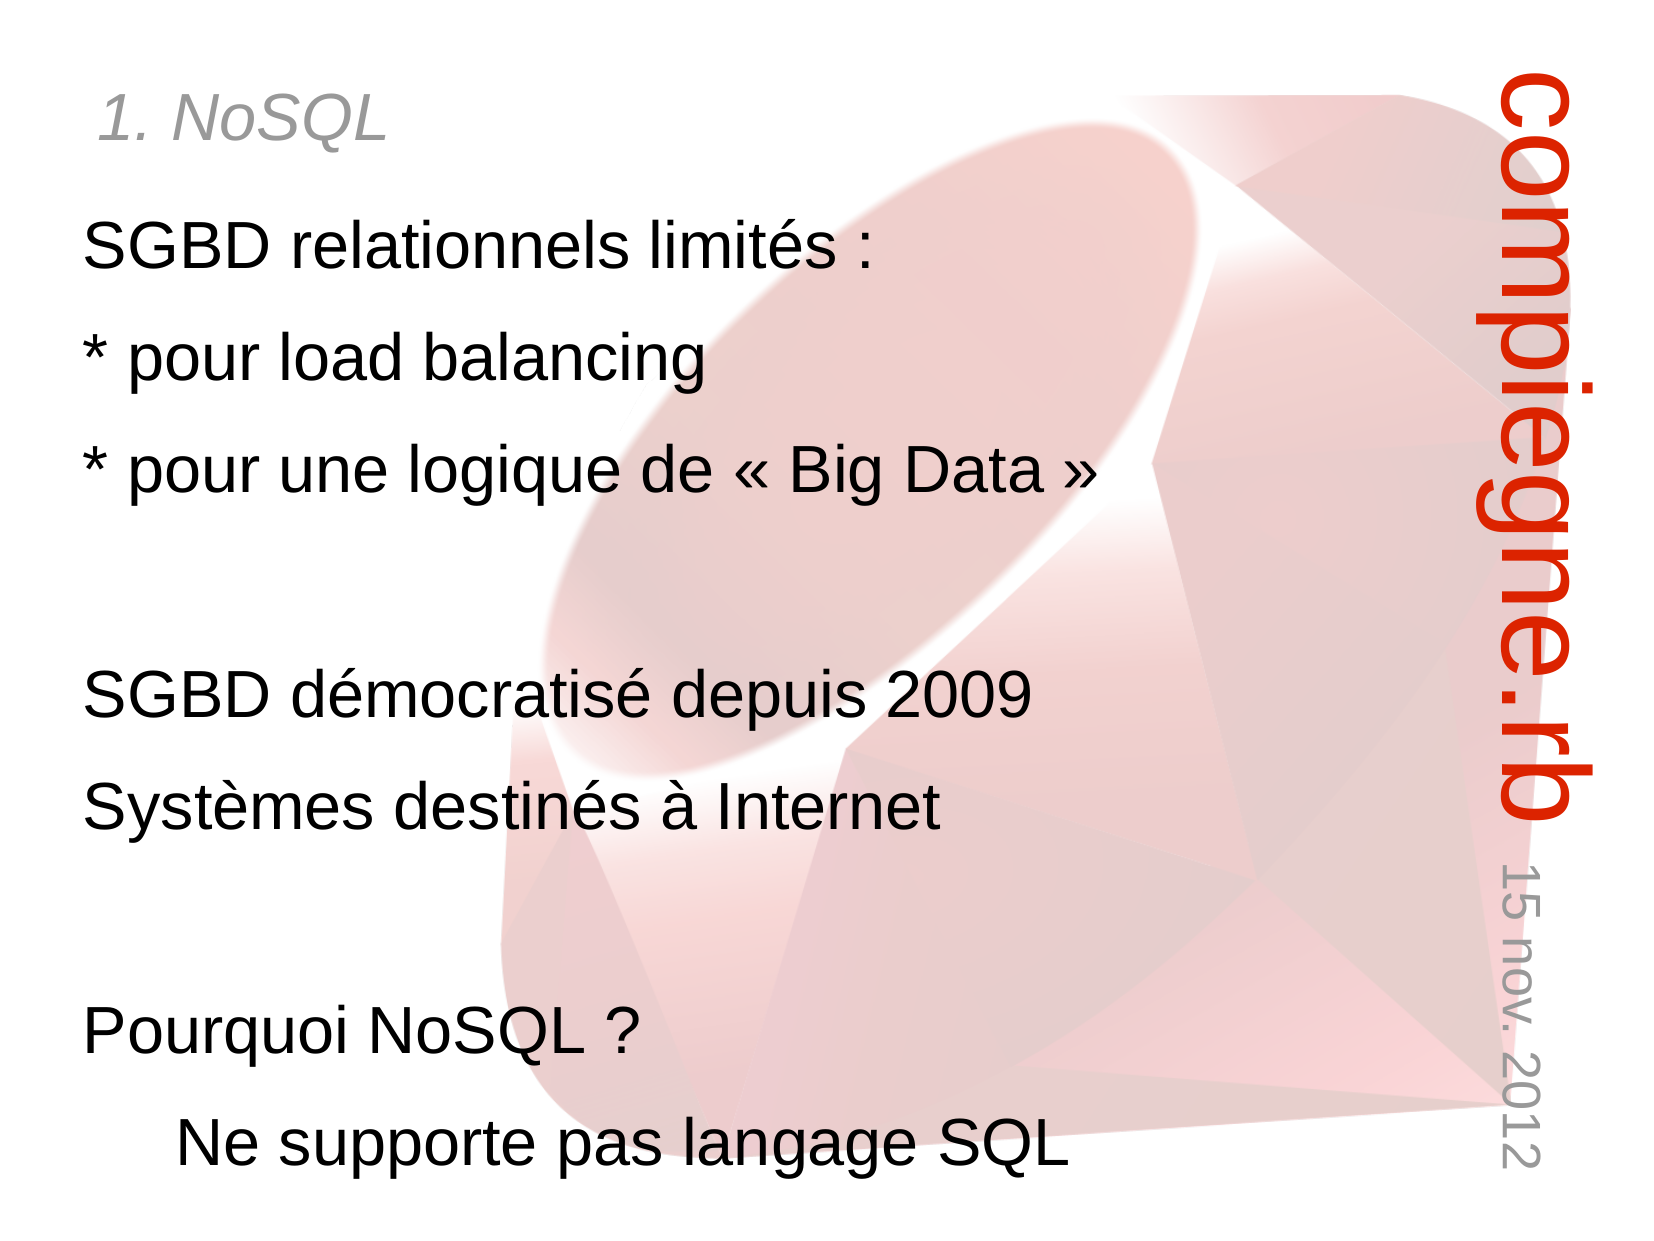

1. NoSQL
SGBD relationnels limités :
* pour load balancing
* pour une logique de « Big Data »
SGBD démocratisé depuis 2009
Systèmes destinés à Internet
Pourquoi NoSQL ?
 Ne supporte pas langage SQL
# compiegne.rb 15 nov. 2012